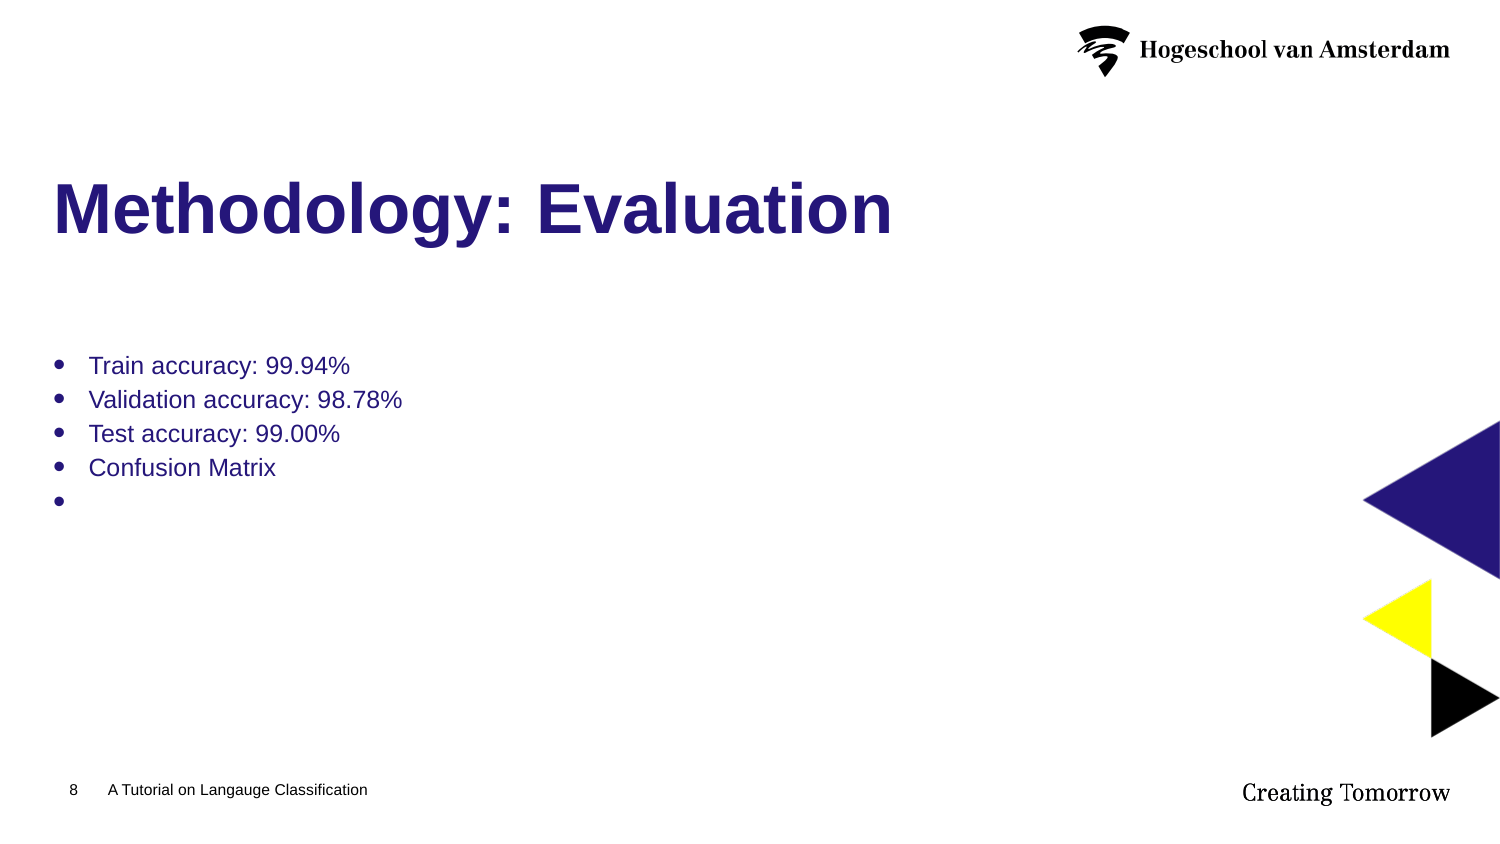

Methodology: Evaluation
# Train accuracy: 99.94%
Validation accuracy: 98.78%
Test accuracy: 99.00%
Confusion Matrix
A Tutorial on Langauge Classification